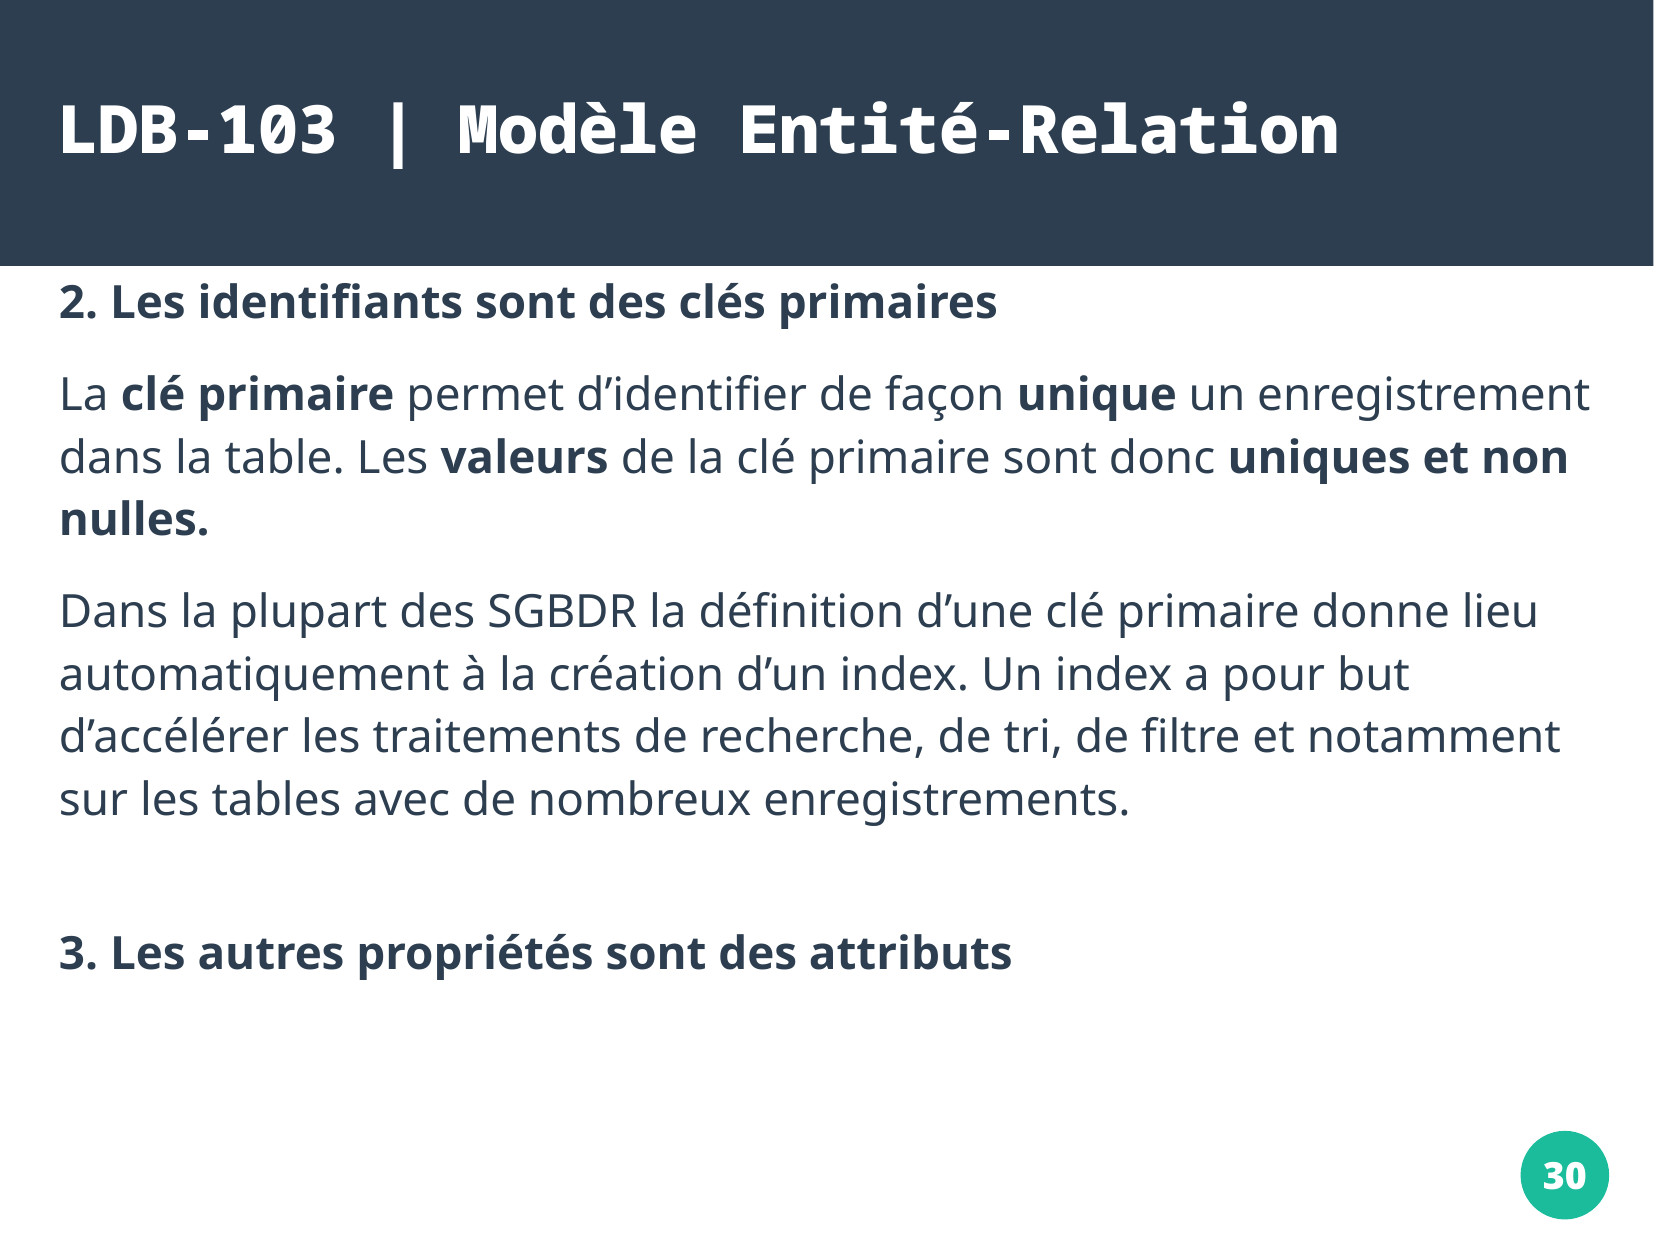

# LDB-103 | Modèle Entité-Relation
2. Les identifiants sont des clés primaires
La clé primaire permet d’identifier de façon unique un enregistrement dans la table. Les valeurs de la clé primaire sont donc uniques et non nulles.
Dans la plupart des SGBDR la définition d’une clé primaire donne lieu automatiquement à la création d’un index. Un index a pour but d’accélérer les traitements de recherche, de tri, de filtre et notamment sur les tables avec de nombreux enregistrements.
3. Les autres propriétés sont des attributs
30